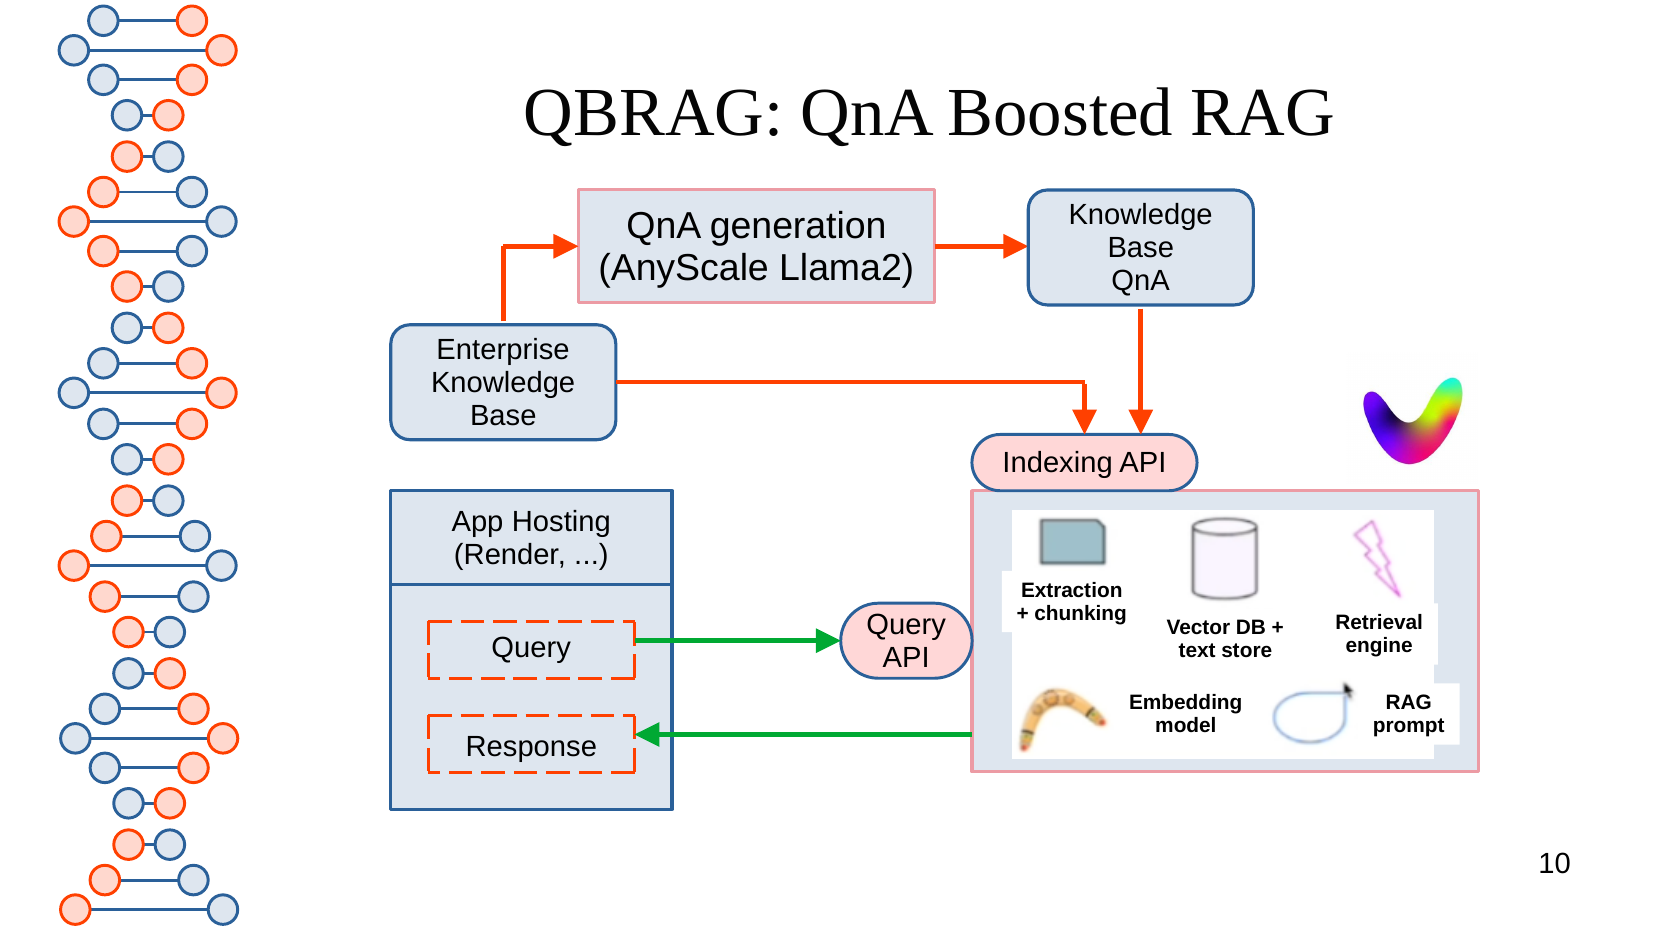

# QBRAG: QnA Boosted RAG
QnA generation
(AnyScale Llama2)
Knowledge
Base
QnA
Enterprise
Knowledge
Base
Indexing API
App Hosting
(Render, ...)
Extraction
+ chunking
Query
Response
Query
API
Retrieval
engine
Vector DB +
text store
Embedding
model
RAG
prompt
10